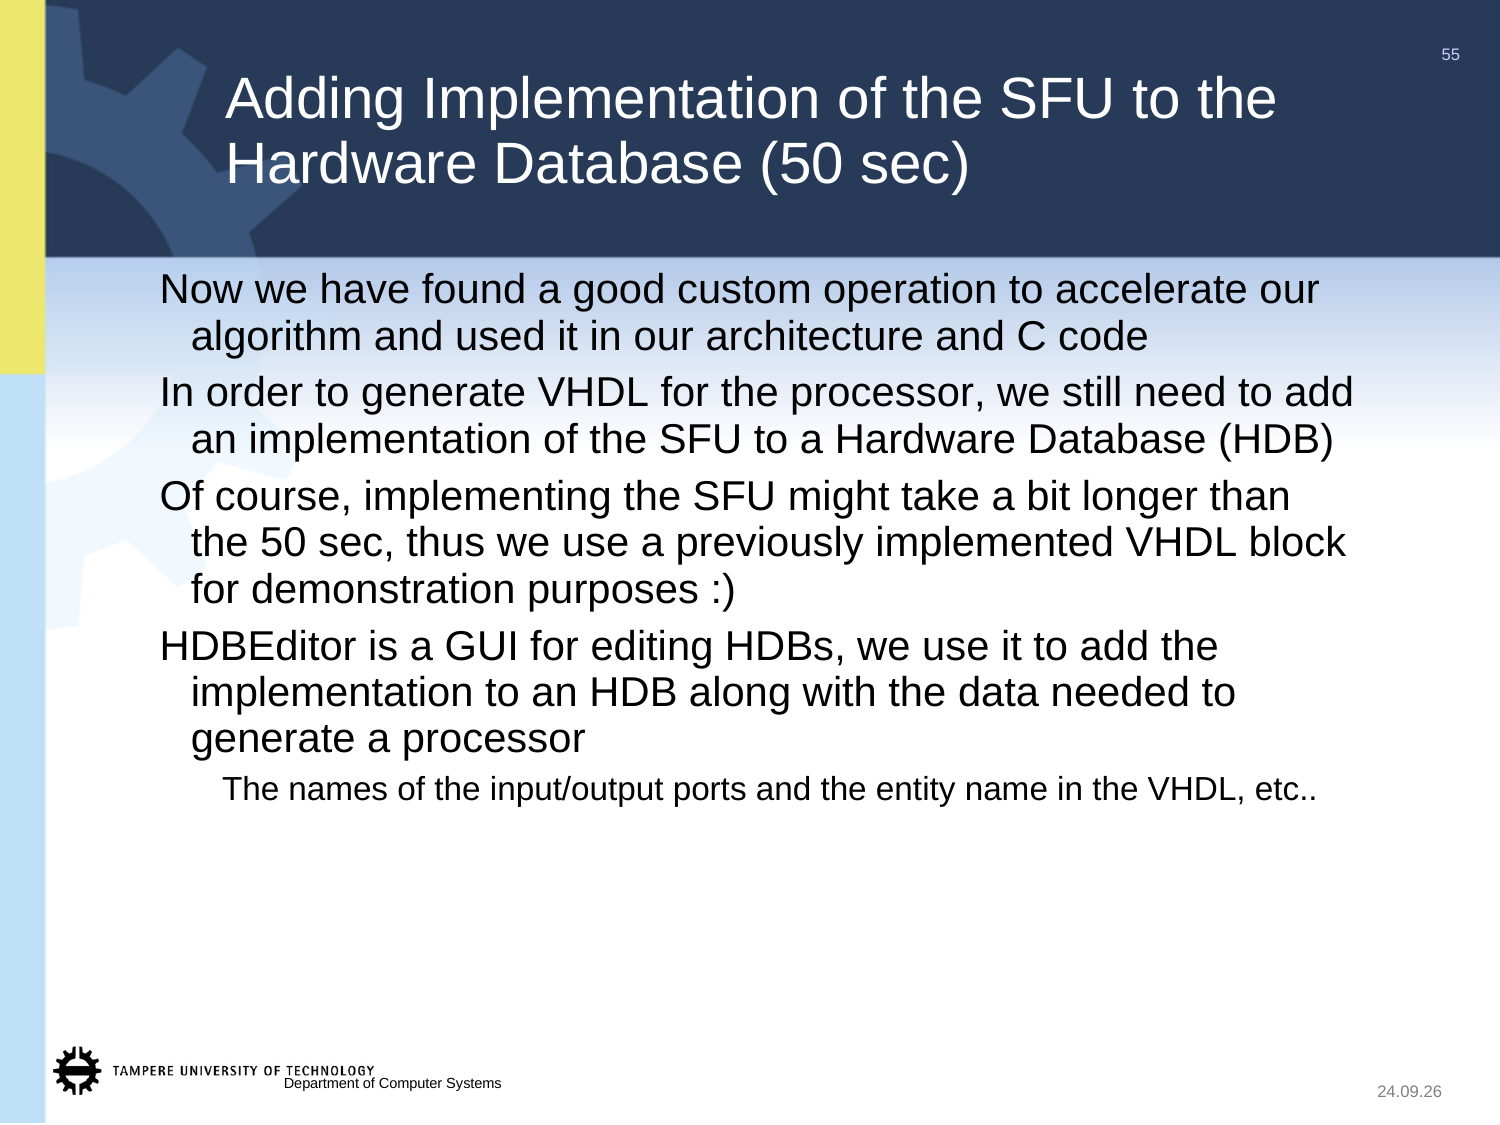

# Adding Implementation of the SFU to the Hardware Database (50 sec)
55
Now we have found a good custom operation to accelerate our algorithm and used it in our architecture and C code
In order to generate VHDL for the processor, we still need to add an implementation of the SFU to a Hardware Database (HDB)
Of course, implementing the SFU might take a bit longer than the 50 sec, thus we use a previously implemented VHDL block for demonstration purposes :)
HDBEditor is a GUI for editing HDBs, we use it to add the implementation to an HDB along with the data needed to generate a processor
The names of the input/output ports and the entity name in the VHDL, etc..